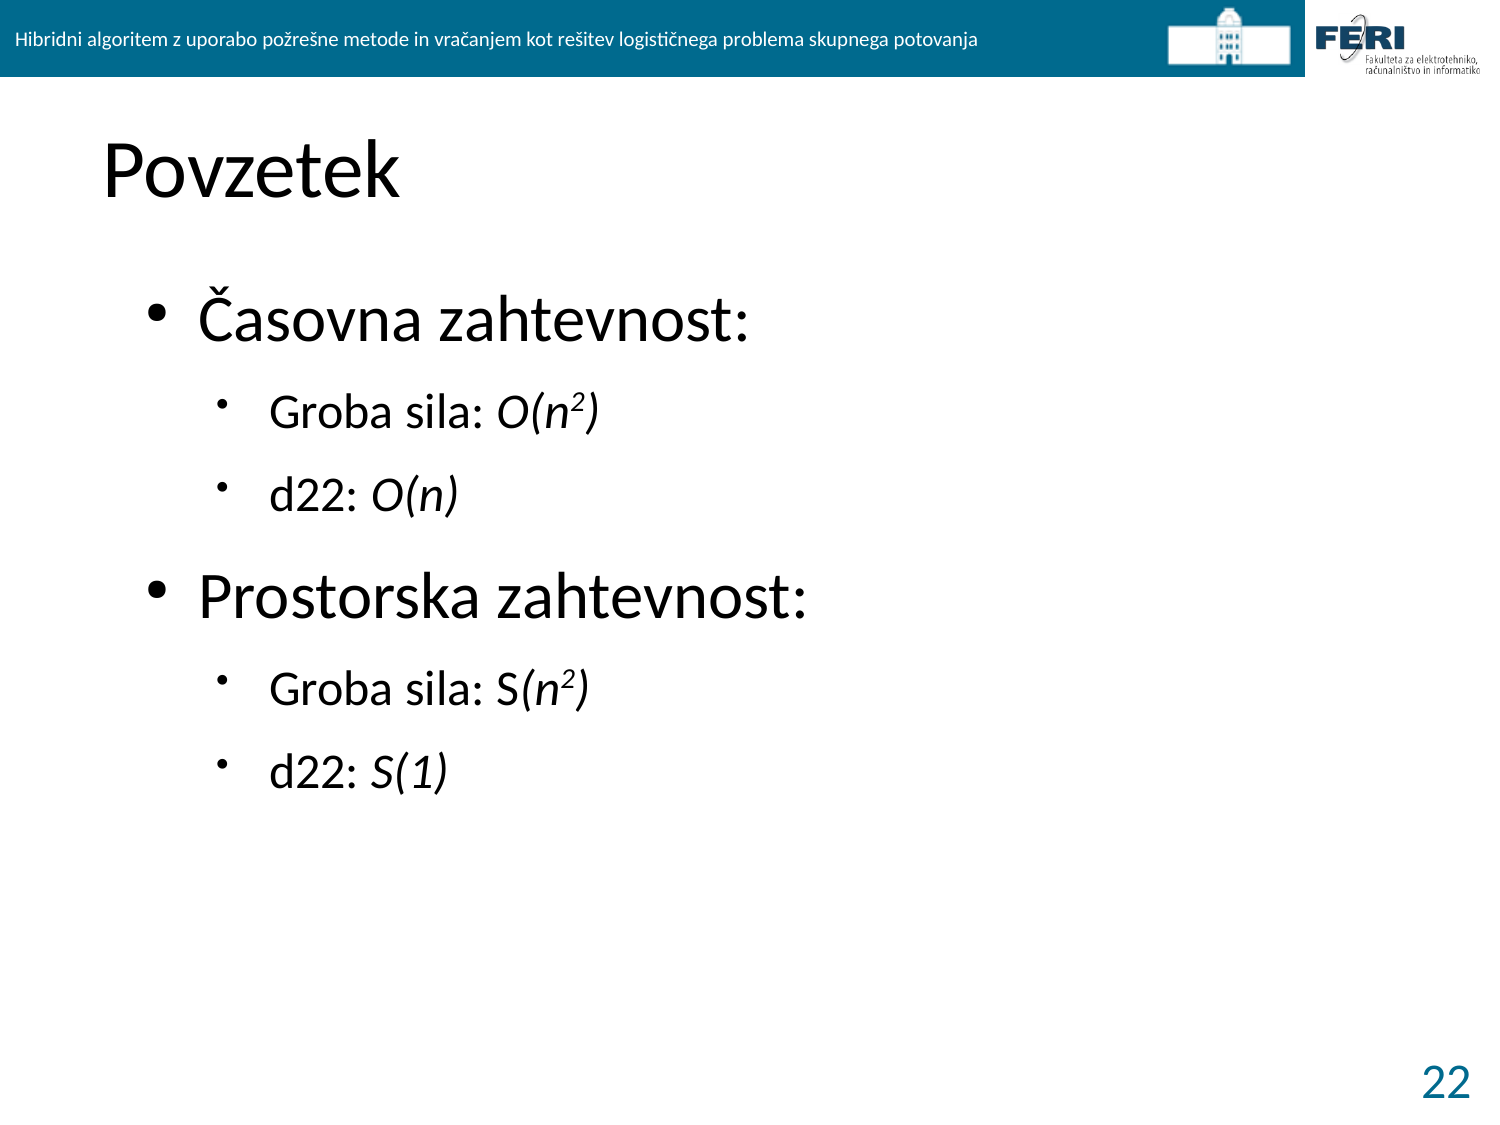

Hibridni algoritem z uporabo požrešne metode in vračanjem kot rešitev logističnega problema skupnega potovanja
Povzetek
# Časovna zahtevnost:
Groba sila: O(n2)
d22: O(n)
Prostorska zahtevnost:
Groba sila: S(n2)
d22: S(1)